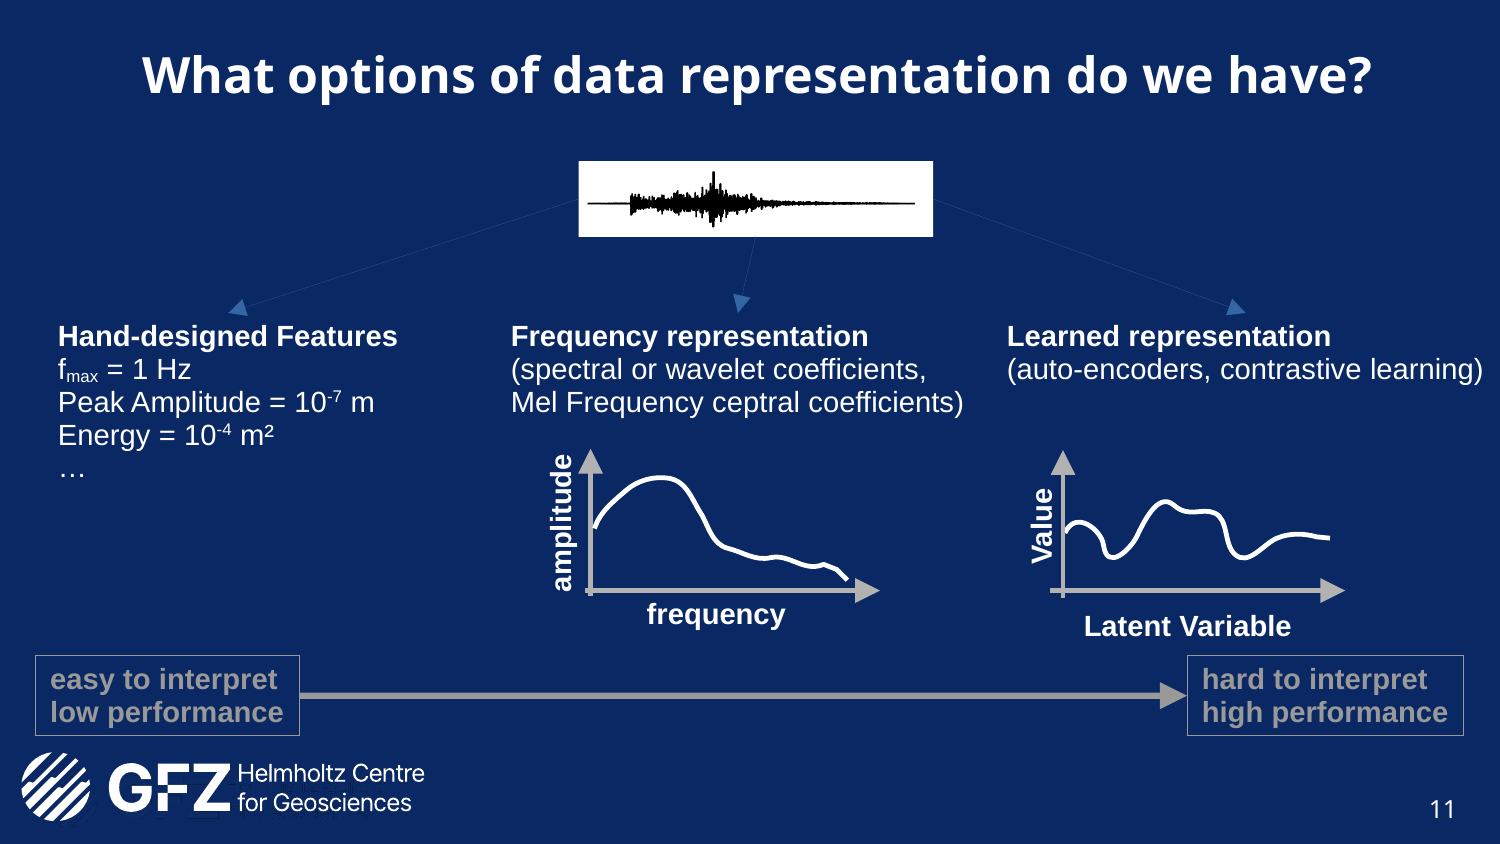

# What options of data representation do we have?
Hand-designed Features
fmax = 1 Hz
Peak Amplitude = 10-7 m
Energy = 10-4 m²
…
Frequency representation
(spectral or wavelet coefficients,
Mel Frequency ceptral coefficients)
Learned representation
(auto-encoders, contrastive learning)
Value
amplitude
frequency
Latent Variable
easy to interpret
low performance
hard to interpret
high performance